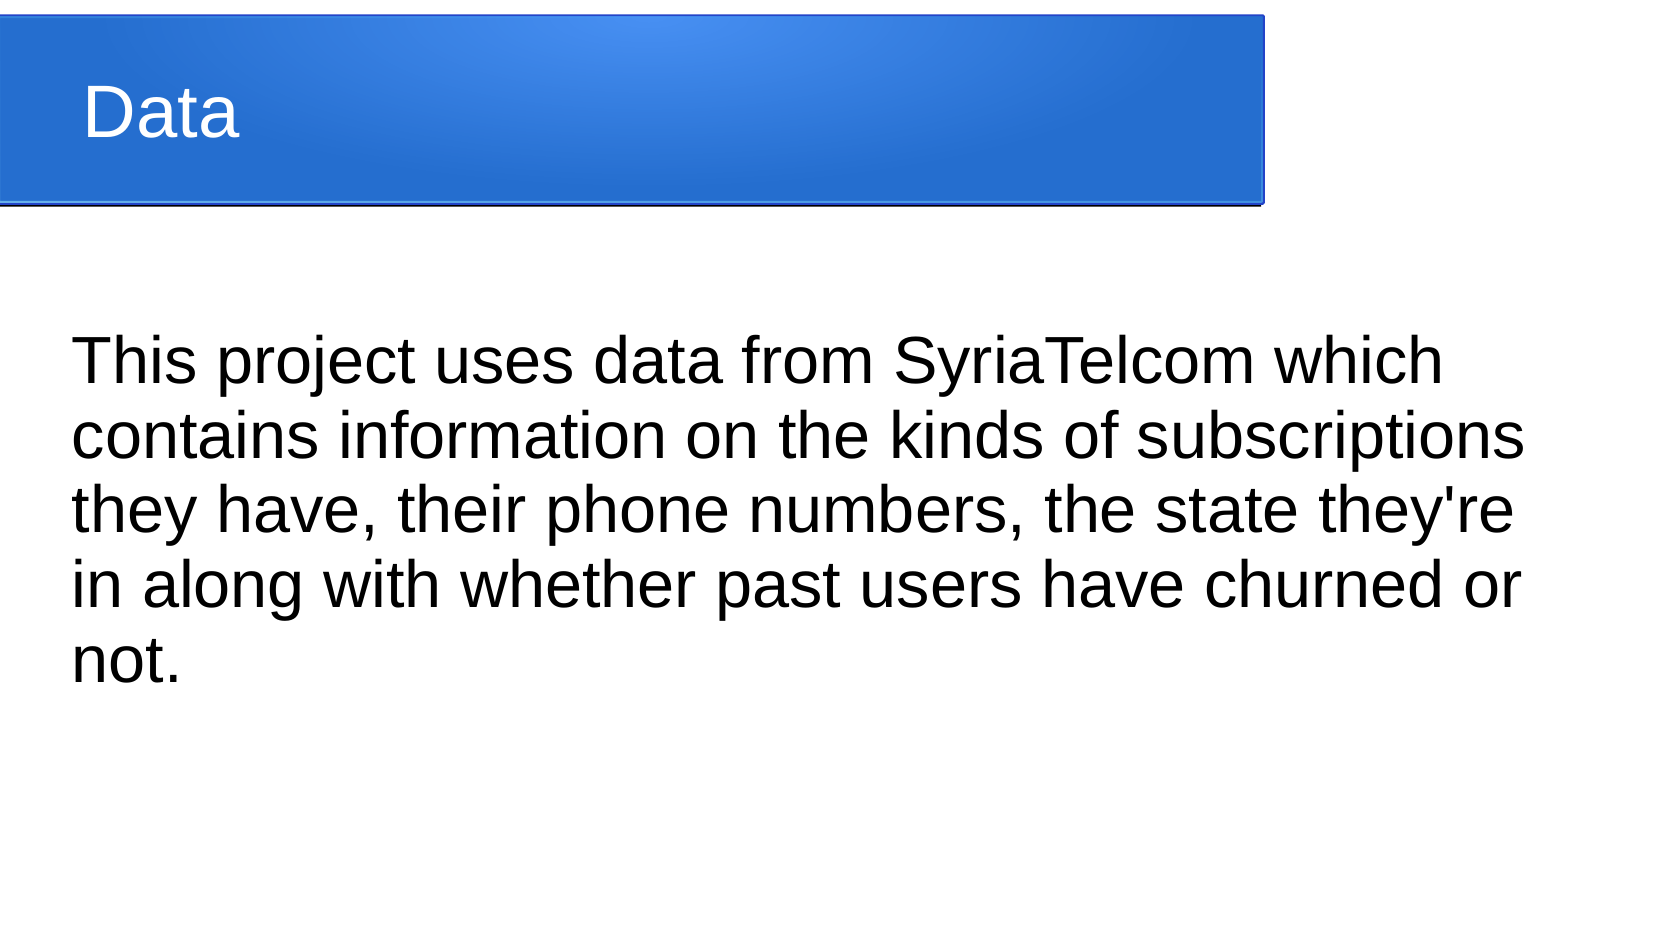

# Data
This project uses data from SyriaTelcom which contains information on the kinds of subscriptions they have, their phone numbers, the state they're in along with whether past users have churned or not.